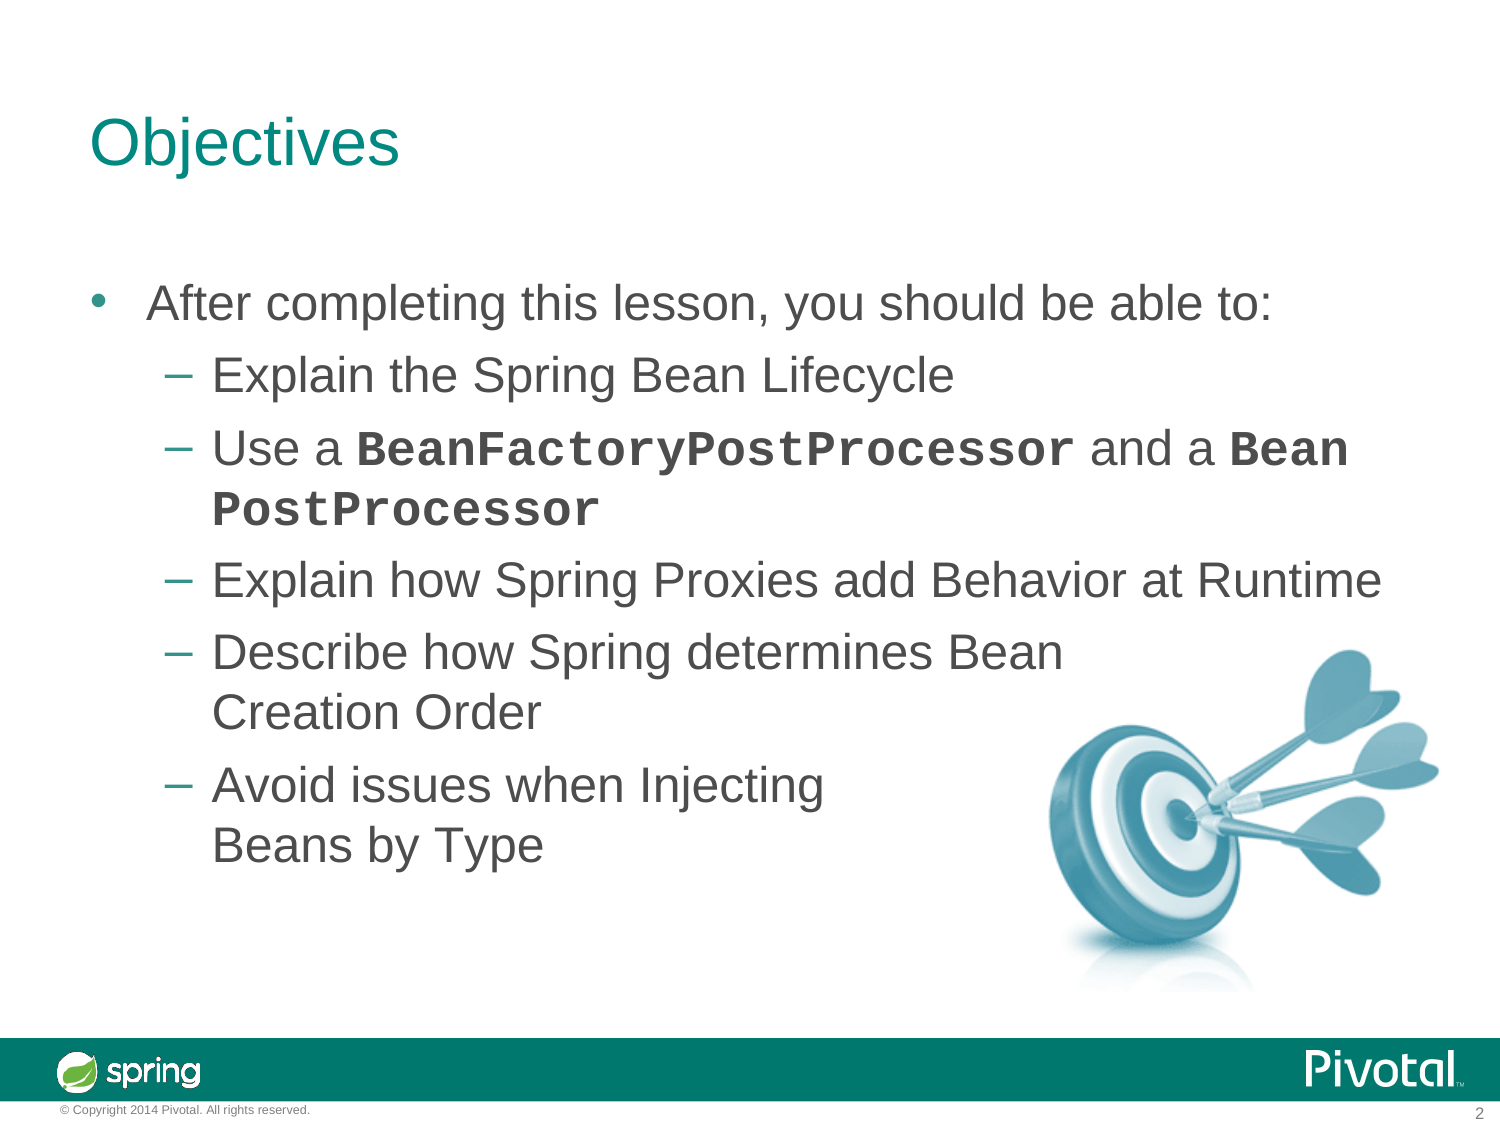

# Objectives
After completing this lesson, you should be able to:
Explain the Spring Bean Lifecycle
Use a BeanFactoryPostProcessor and a Bean PostProcessor
Explain how Spring Proxies add Behavior at Runtime
Describe how Spring determines Bean
Creation Order
Avoid issues when Injecting
Beans by Type